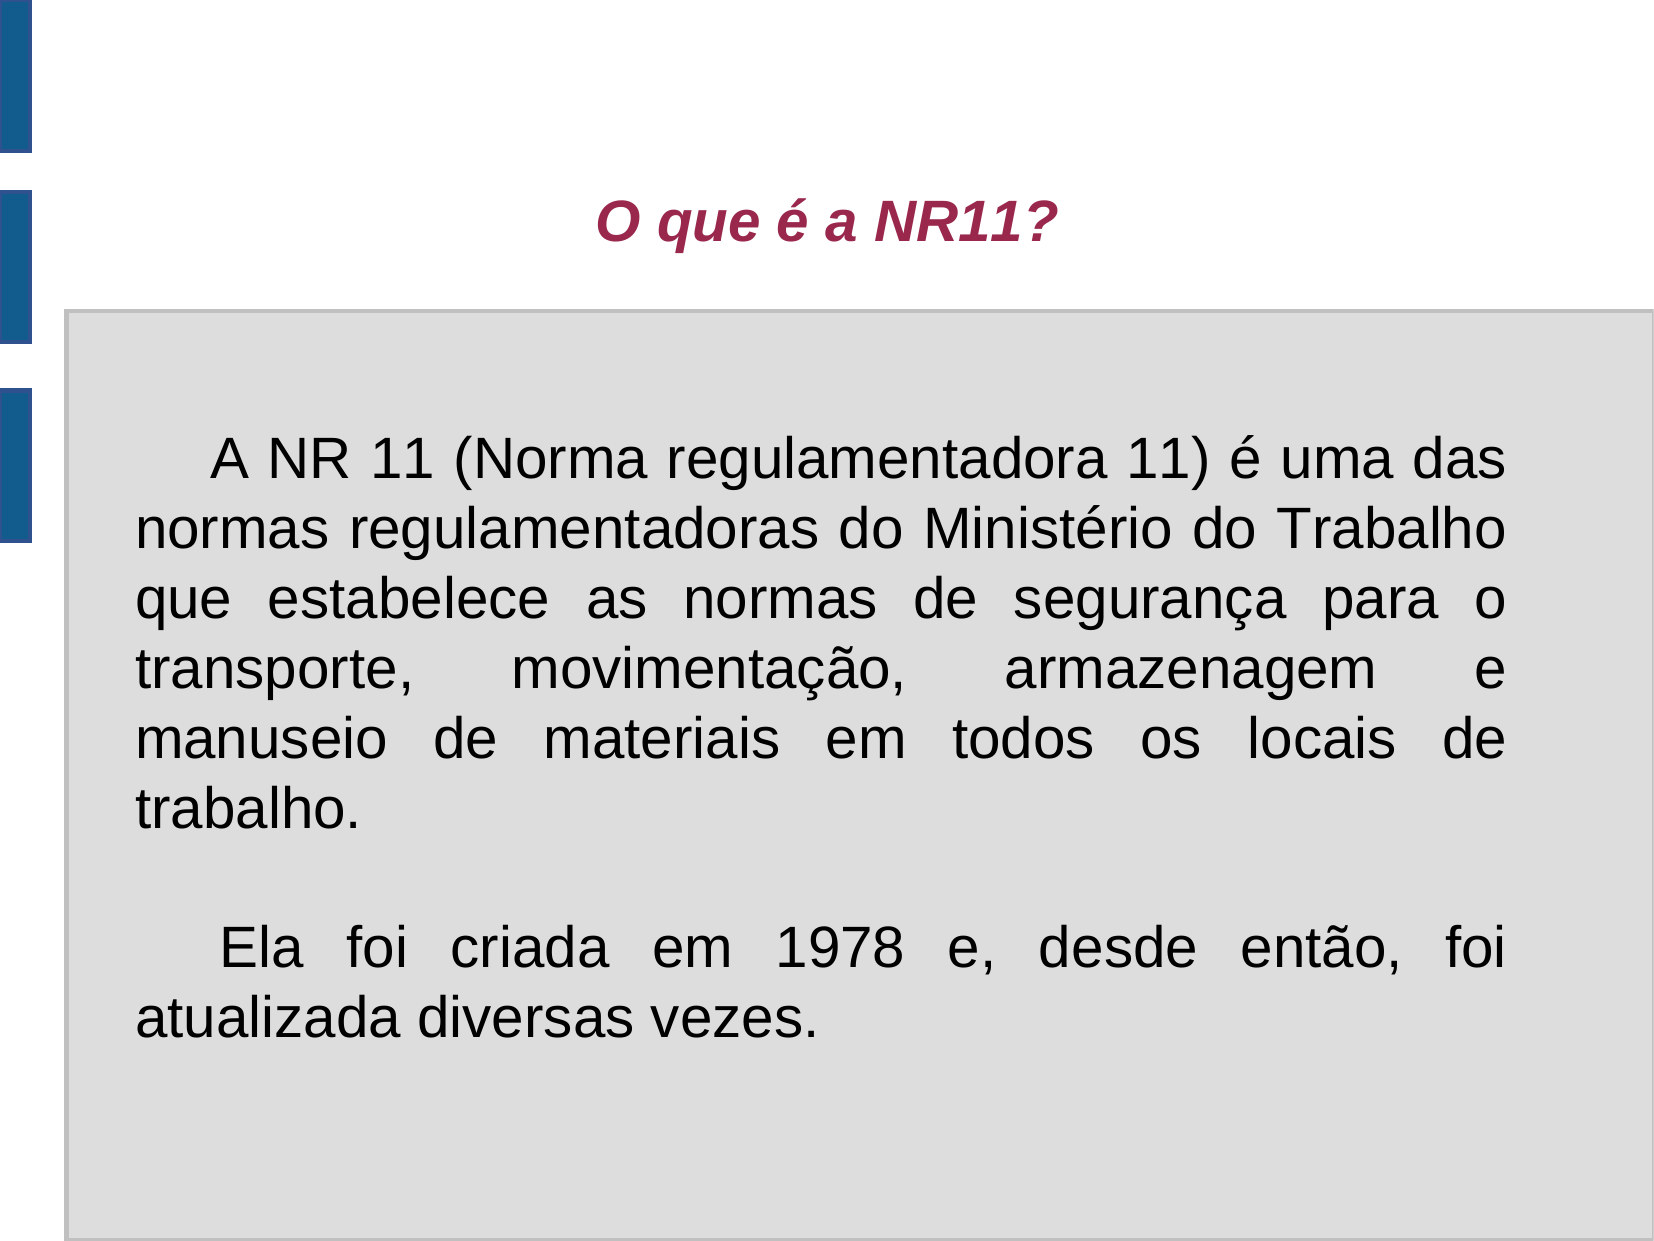

# O que é a NR11?
 A NR 11 (Norma regulamentadora 11) é uma das normas regulamentadoras do Ministério do Trabalho que estabelece as normas de segurança para o transporte, movimentação, armazenagem e manuseio de materiais em todos os locais de trabalho.
 Ela foi criada em 1978 e, desde então, foi atualizada diversas vezes.